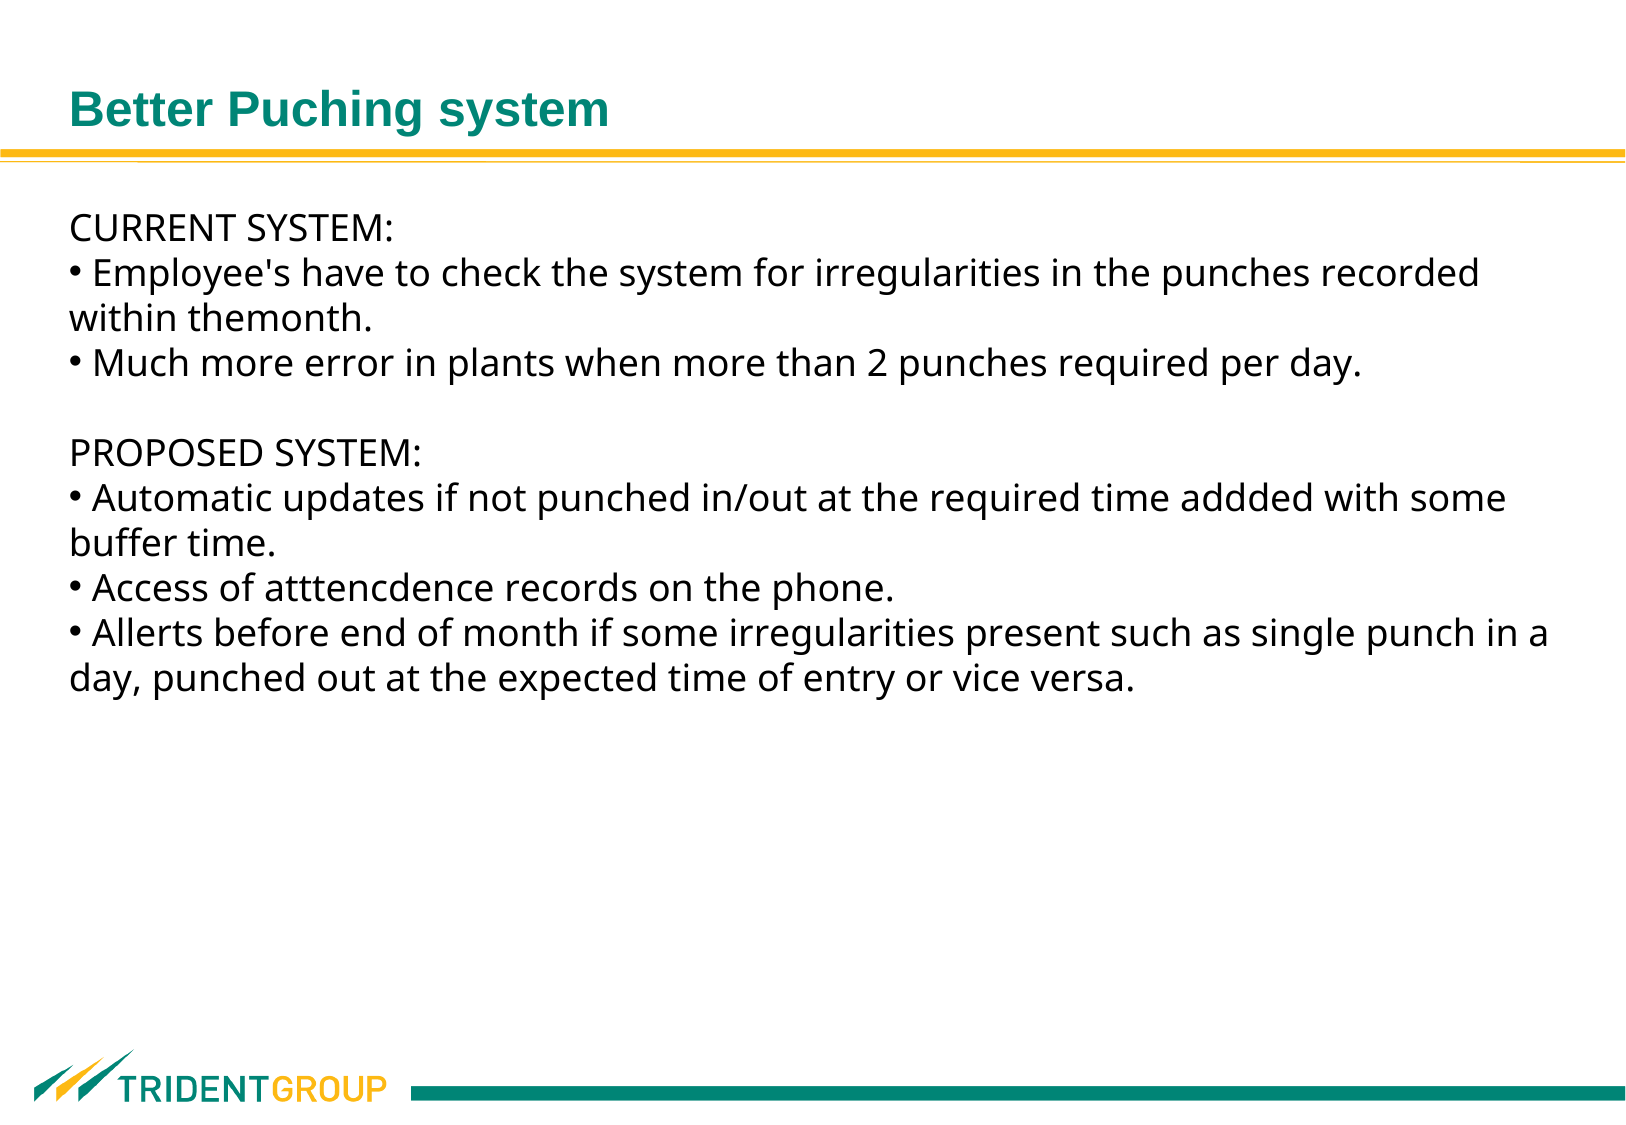

# Better Puching system
CURRENT SYSTEM:
 Employee's have to check the system for irregularities in the punches recorded within themonth.
 Much more error in plants when more than 2 punches required per day.
PROPOSED SYSTEM:
 Automatic updates if not punched in/out at the required time addded with some buffer time.
 Access of atttencdence records on the phone.
 Allerts before end of month if some irregularities present such as single punch in a day, punched out at the expected time of entry or vice versa.